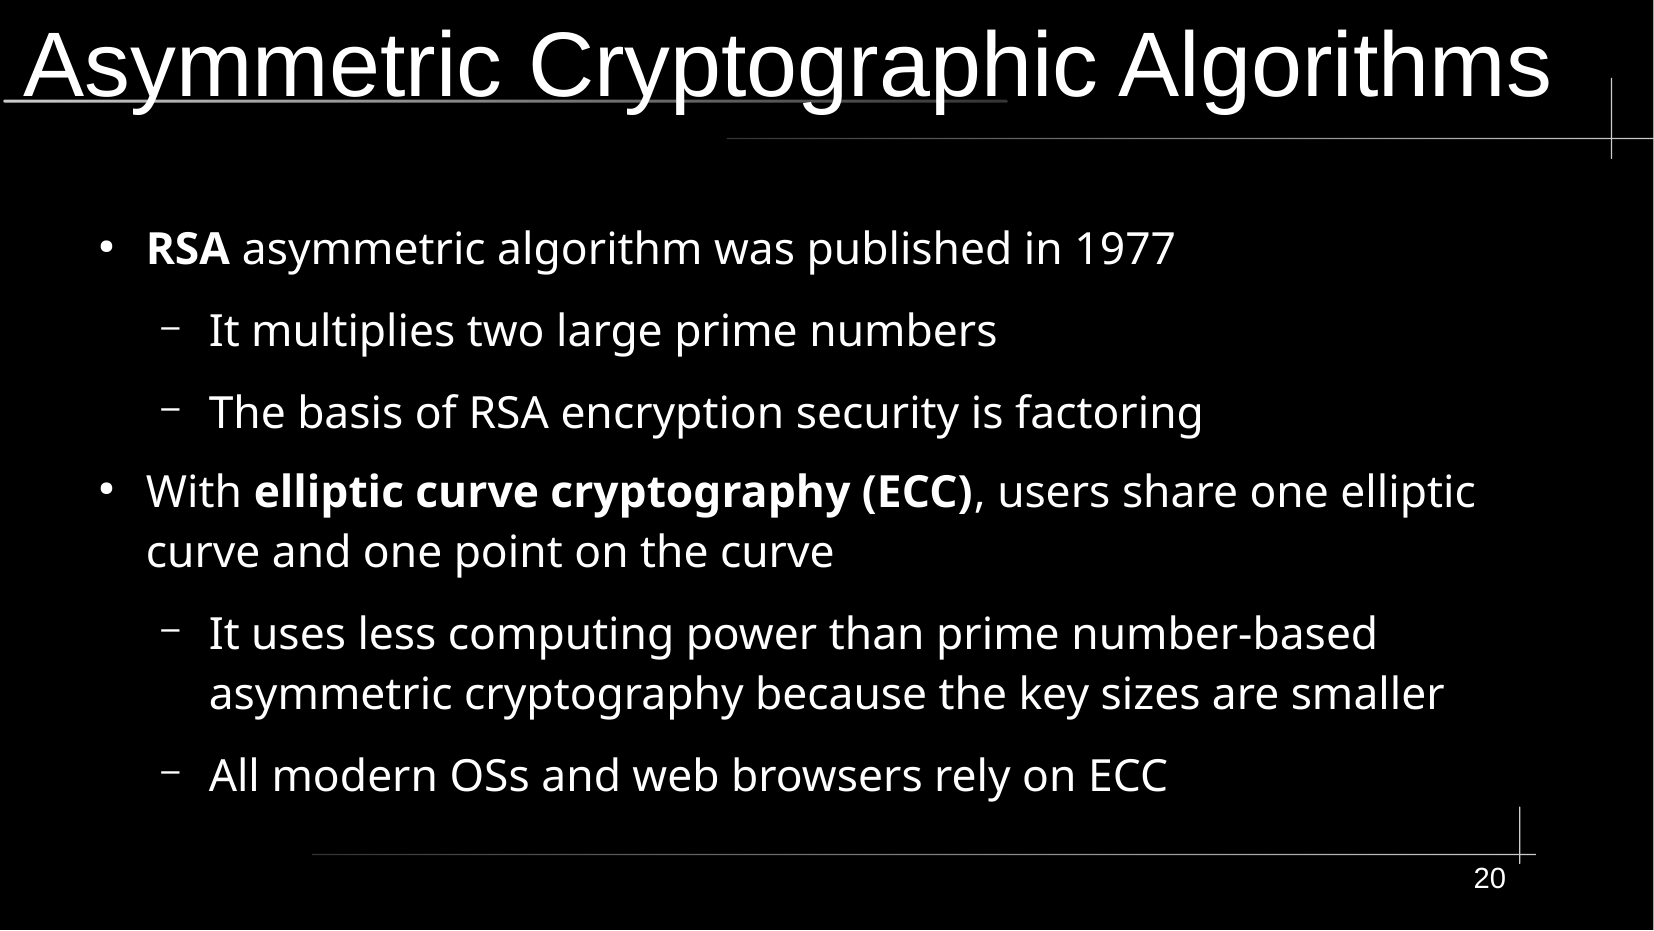

# Asymmetric Cryptographic Algorithms
RSA asymmetric algorithm was published in 1977
It multiplies two large prime numbers
The basis of RSA encryption security is factoring
With elliptic curve cryptography (ECC), users share one elliptic curve and one point on the curve
It uses less computing power than prime number-based asymmetric cryptography because the key sizes are smaller
All modern OSs and web browsers rely on ECC
20